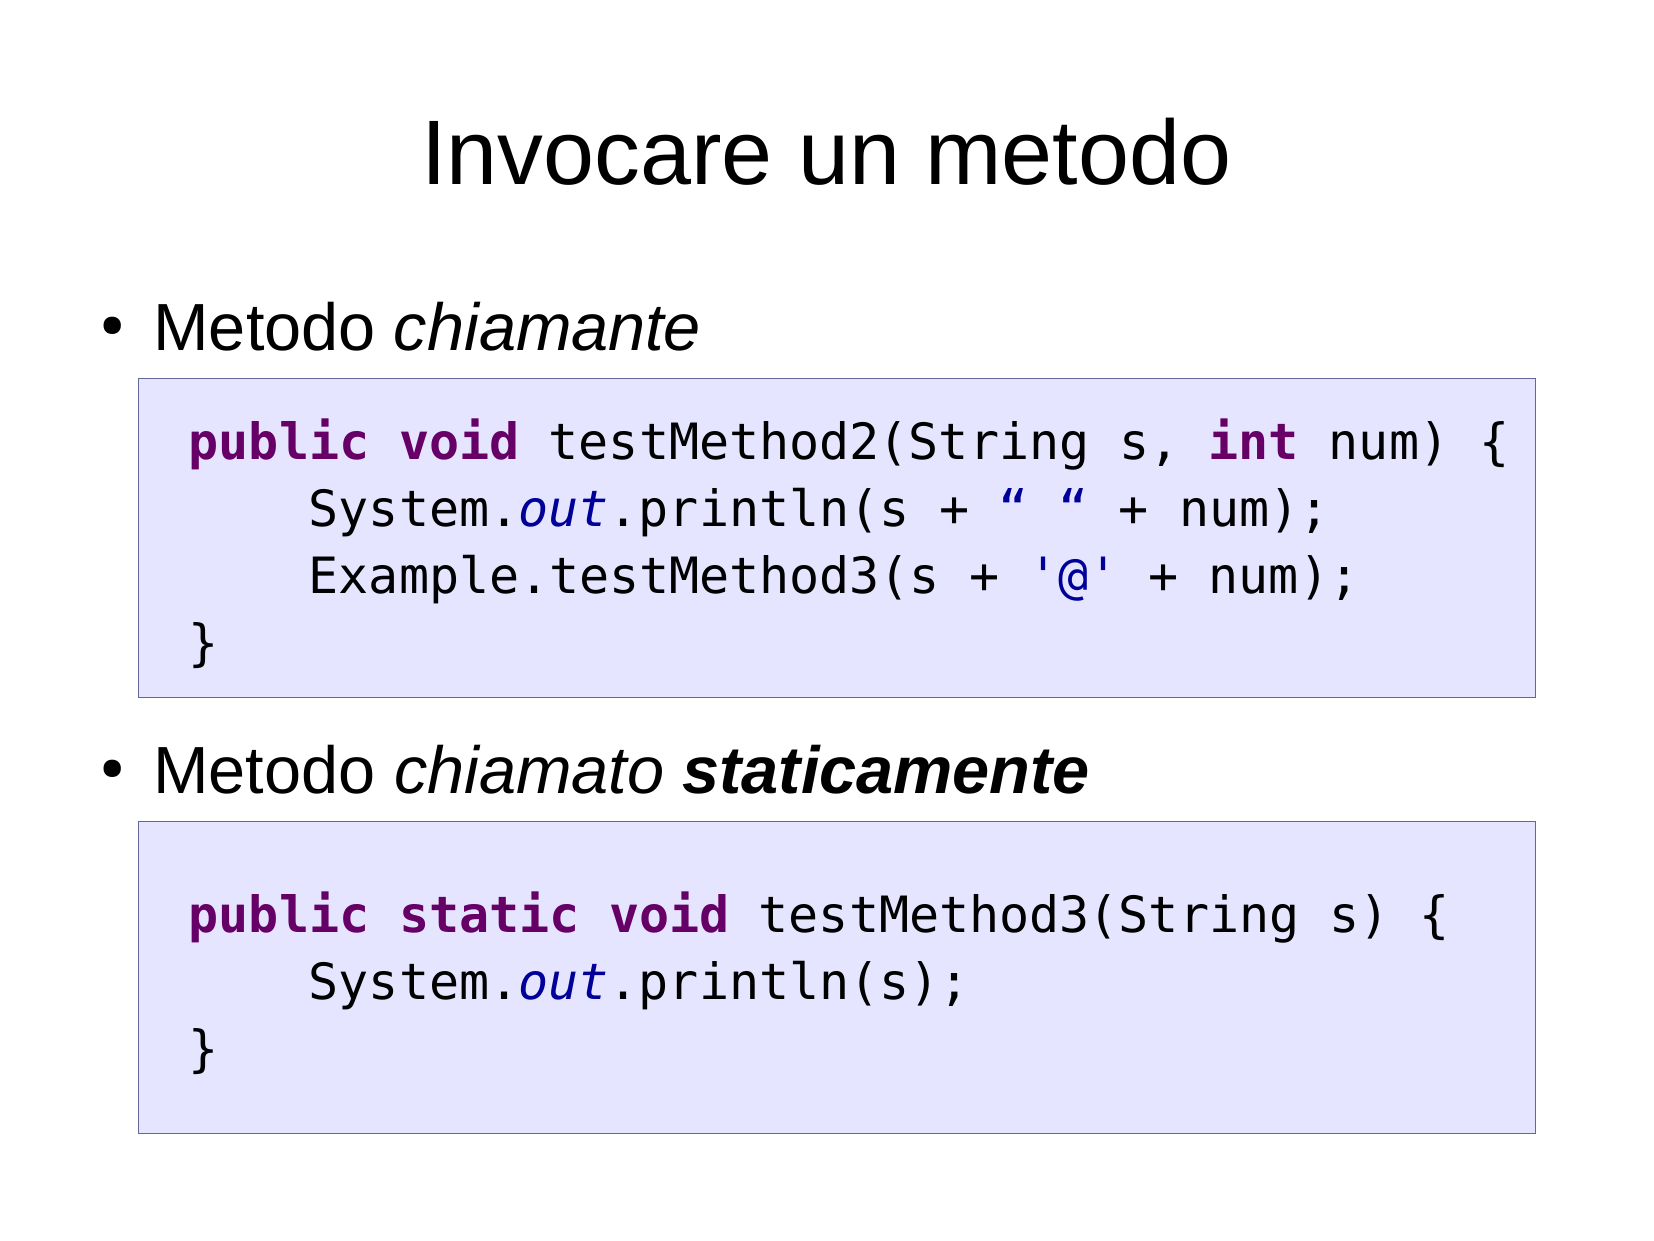

# Invocare un metodo
Metodo chiamante
public void testMethod2(String s, int num) {
 System.out.println(s + “ “ + num);
 Example.testMethod3(s + '@' + num);
}
Metodo chiamato staticamente
public static void testMethod3(String s) {
 System.out.println(s);
}